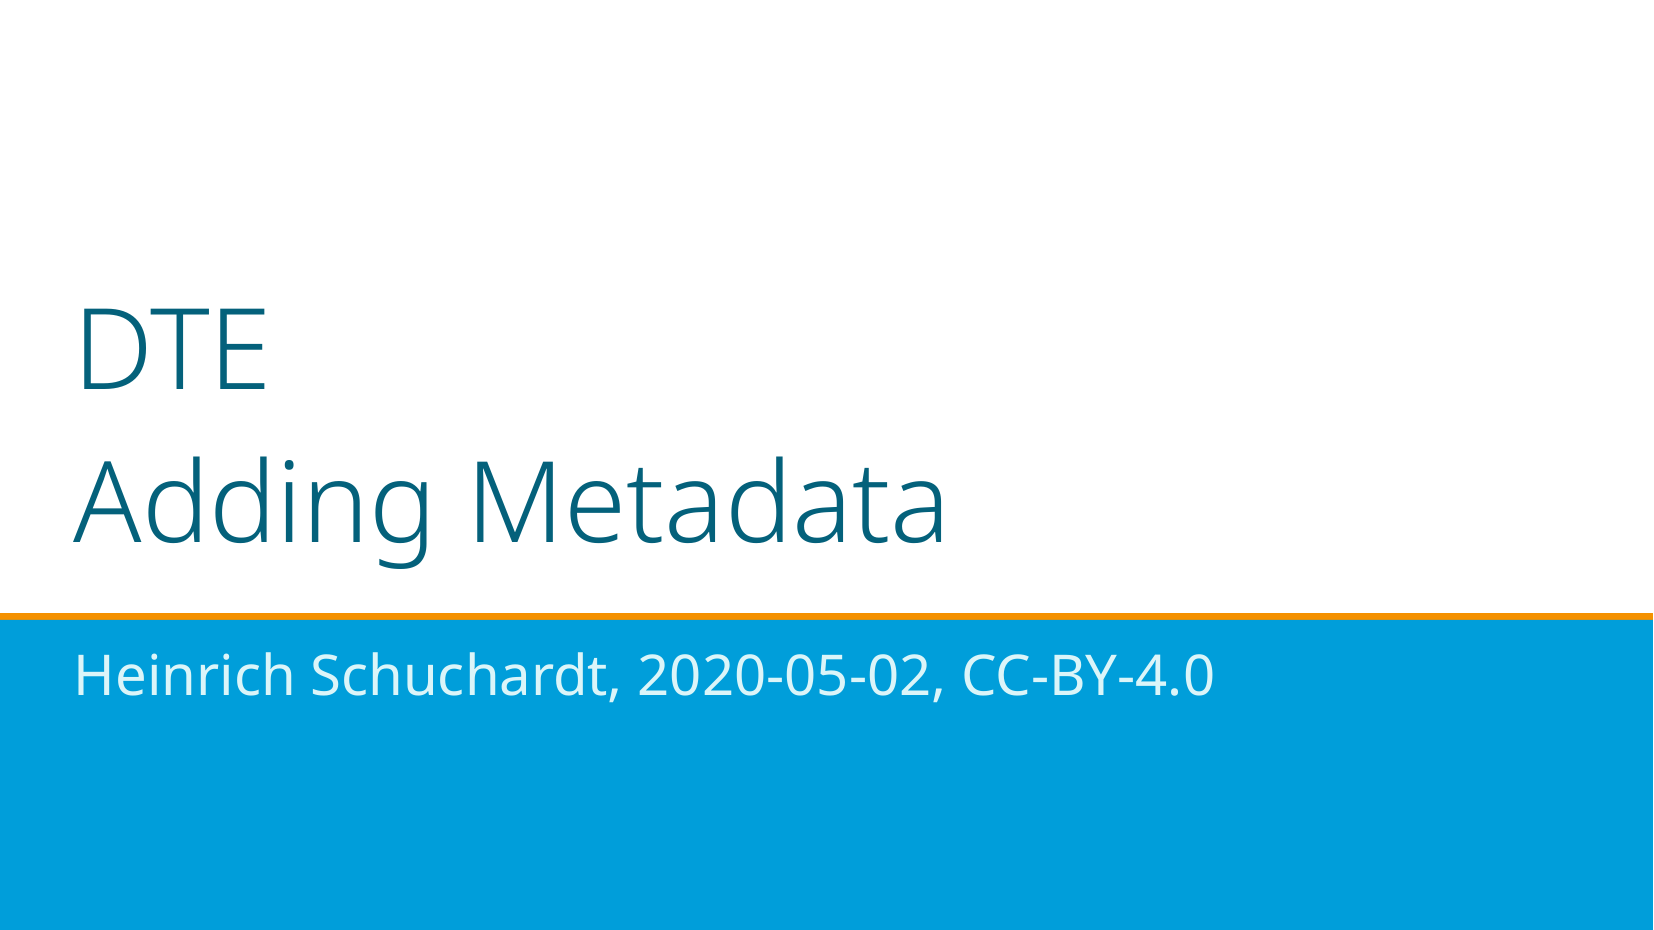

# DTE Adding Metadata
Heinrich Schuchardt, 2020-05-02, CC-BY-4.0